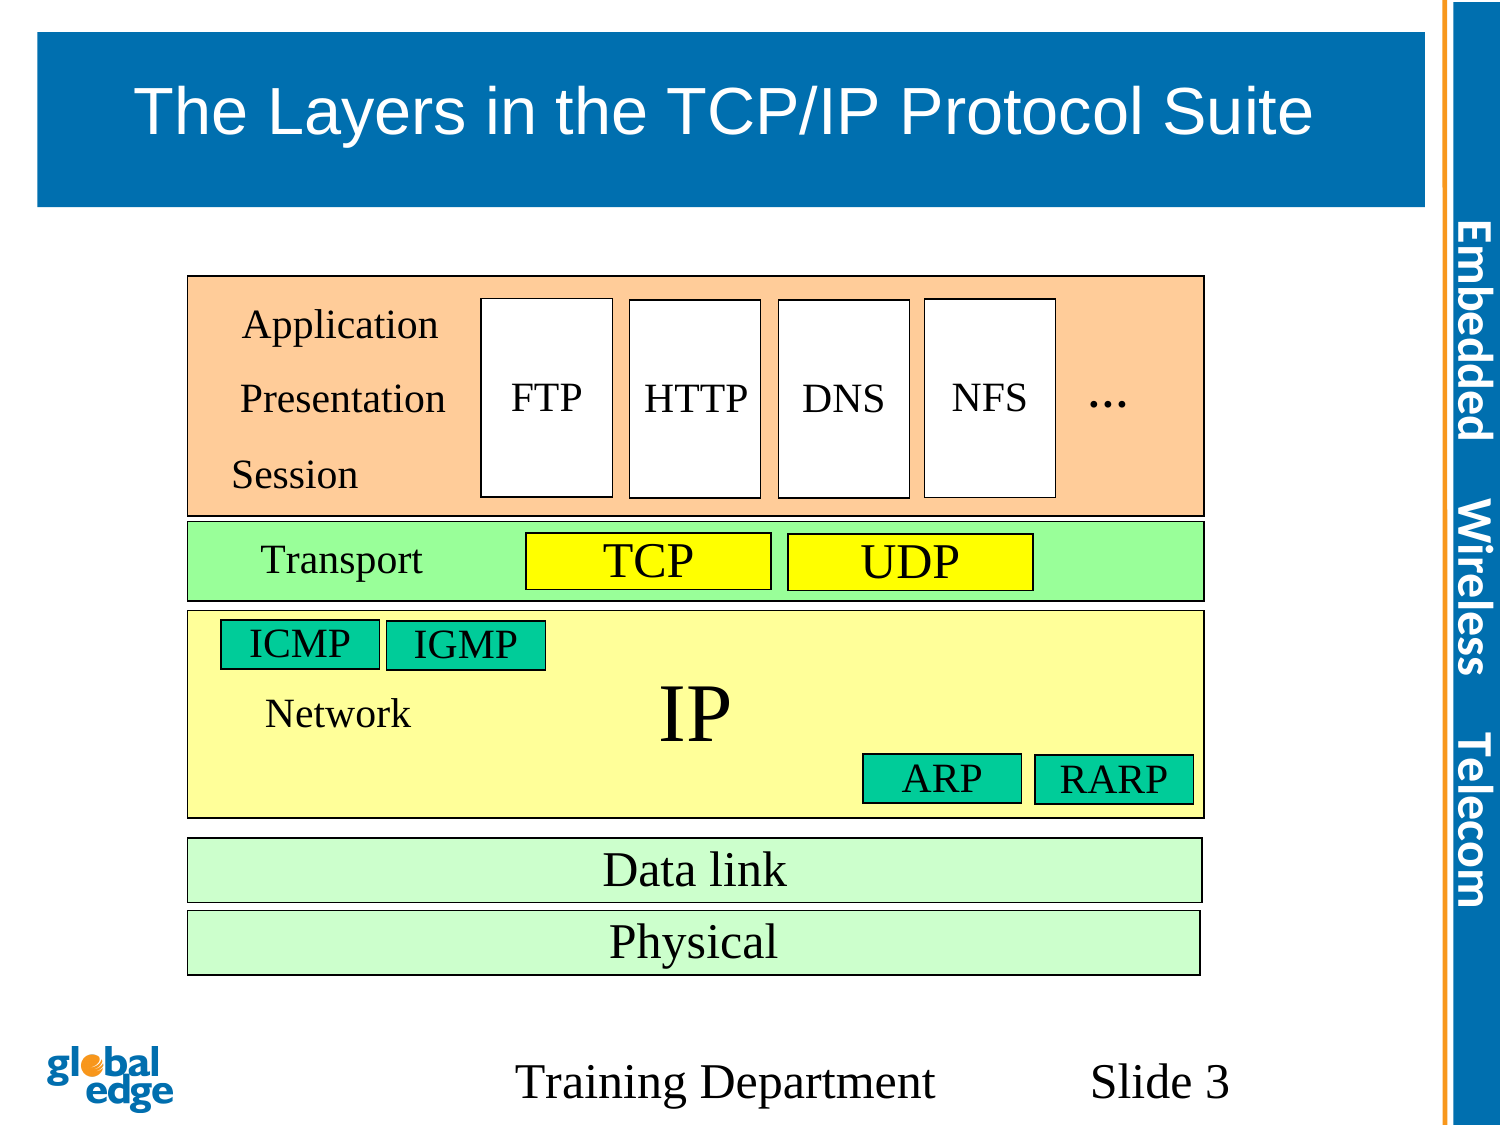

# The Layers in the TCP/IP Protocol Suite
Application
FTP
NFS
HTTP
DNS
…
Presentation
Session
Transport
TCP
UDP
IP
ICMP
IGMP
Network
ARP
RARP
Data link
Physical
3